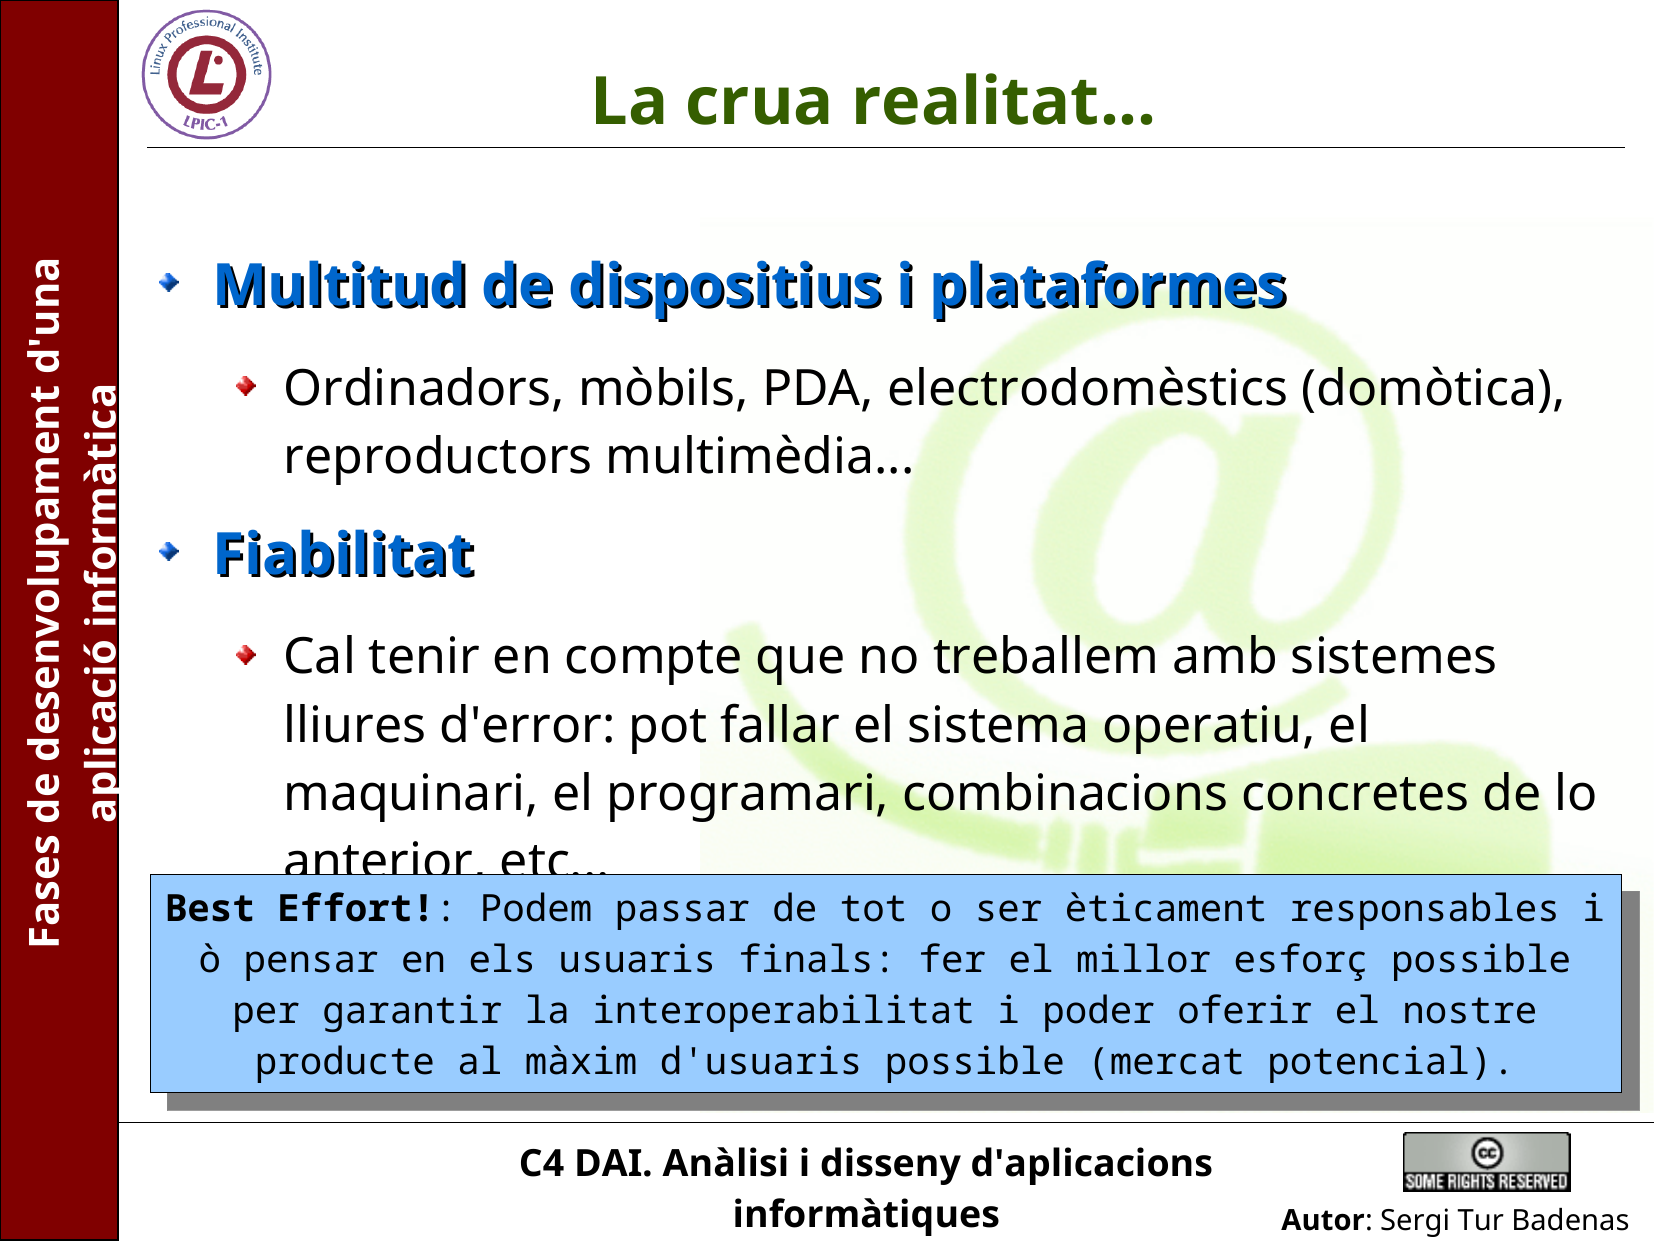

# La crua realitat...
Multitud de dispositius i plataformes
Ordinadors, mòbils, PDA, electrodomèstics (domòtica), reproductors multimèdia...
Fiabilitat
Cal tenir en compte que no treballem amb sistemes lliures d'error: pot fallar el sistema operatiu, el maquinari, el programari, combinacions concretes de lo anterior, etc...
No existeix el programari 100% interoperable.
Best Effort!: Podem passar de tot o ser èticament responsables i ò pensar en els usuaris finals: fer el millor esforç possible per garantir la interoperabilitat i poder oferir el nostre producte al màxim d'usuaris possible (mercat potencial).